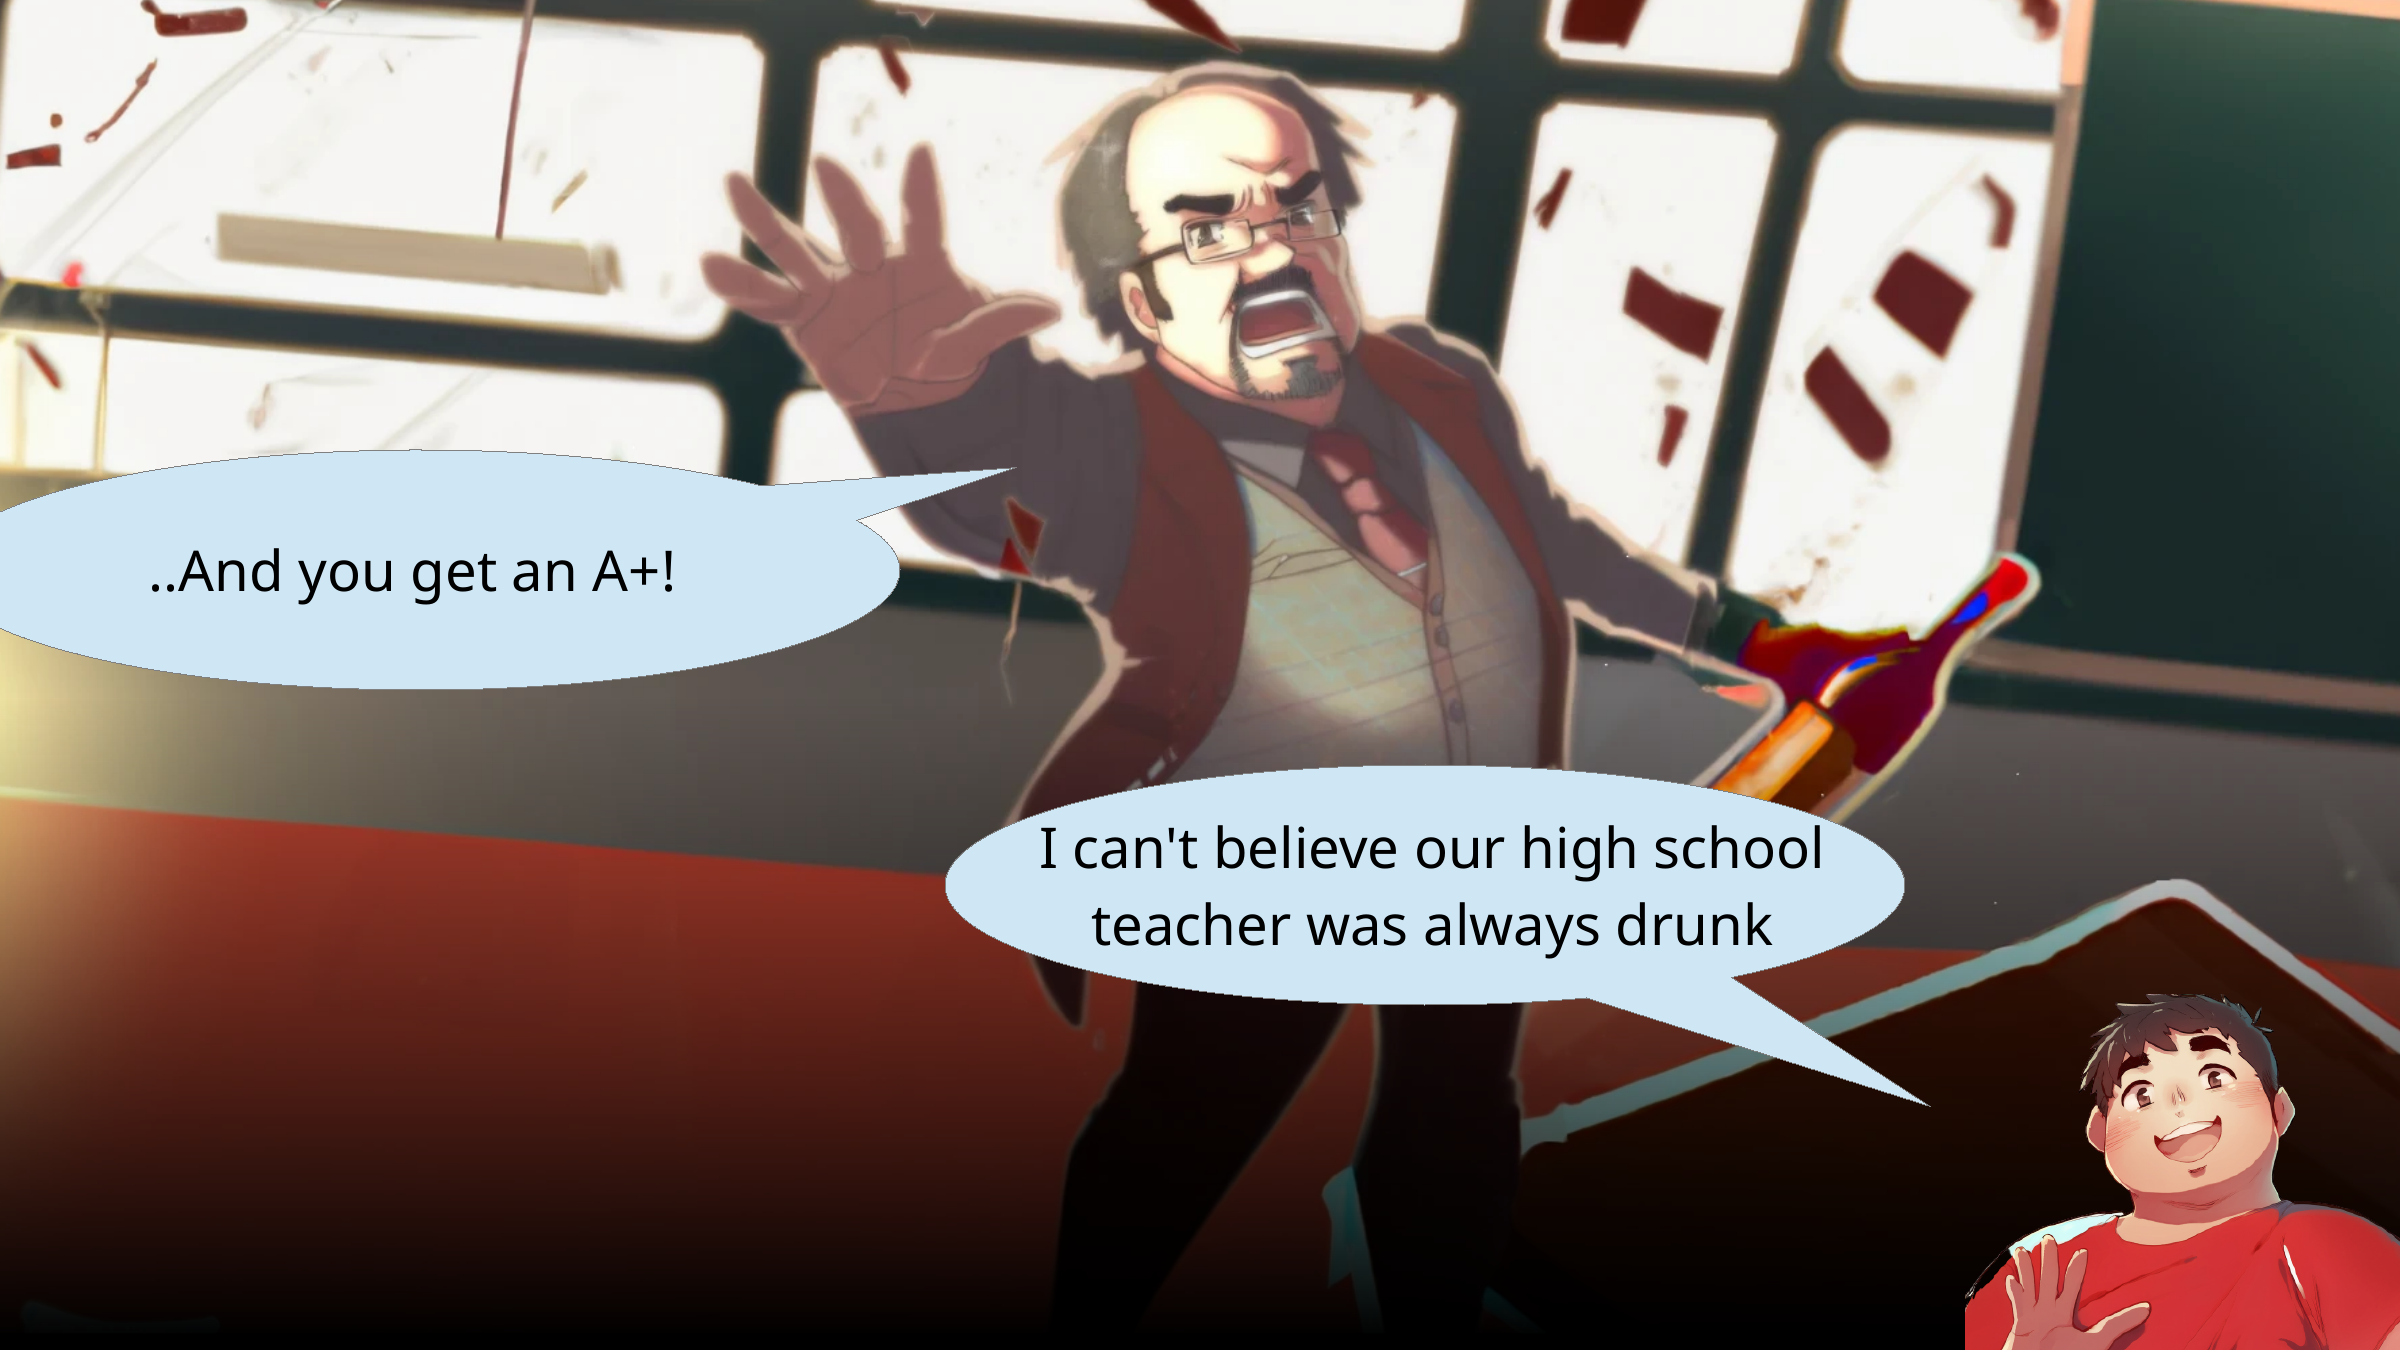

..And you get an A+!
 I can't believe our high school
 teacher was always drunk